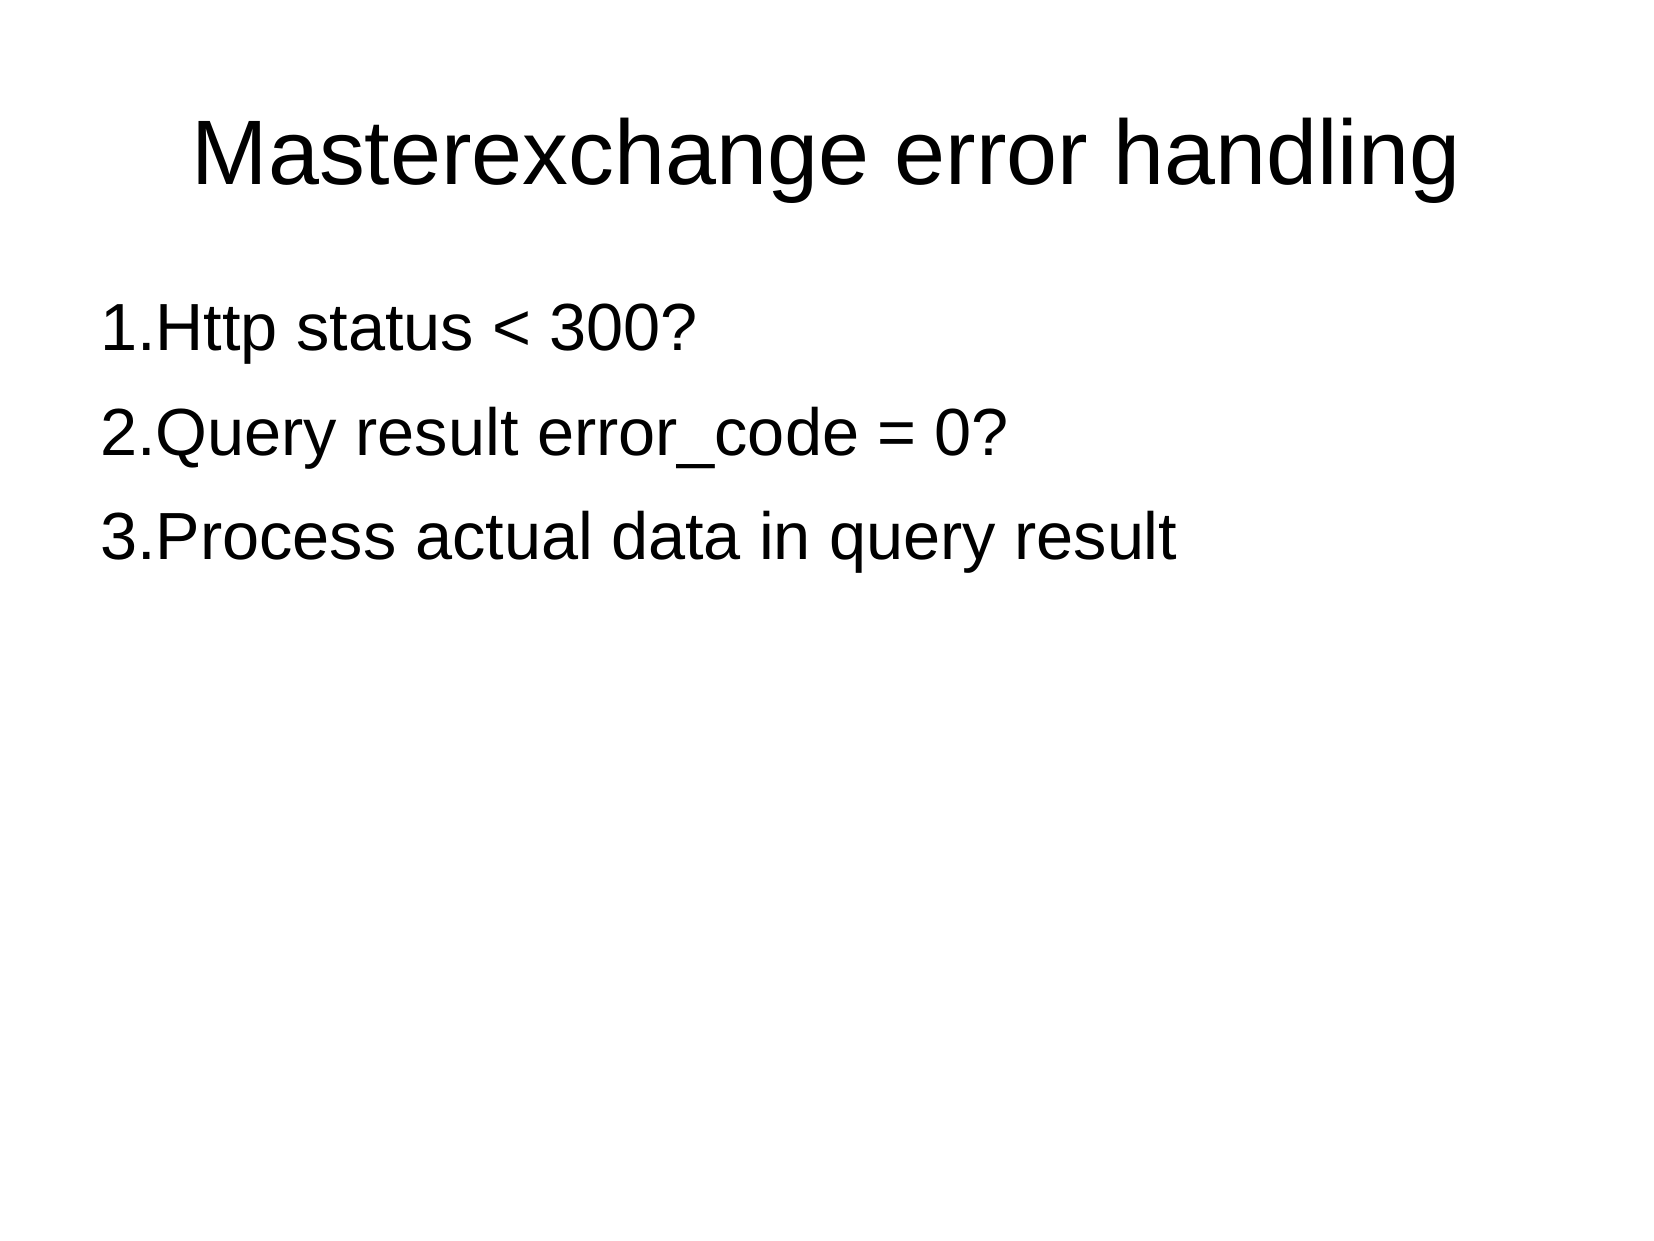

# Masterexchange error handling
Http status < 300?
Query result error_code = 0?
Process actual data in query result